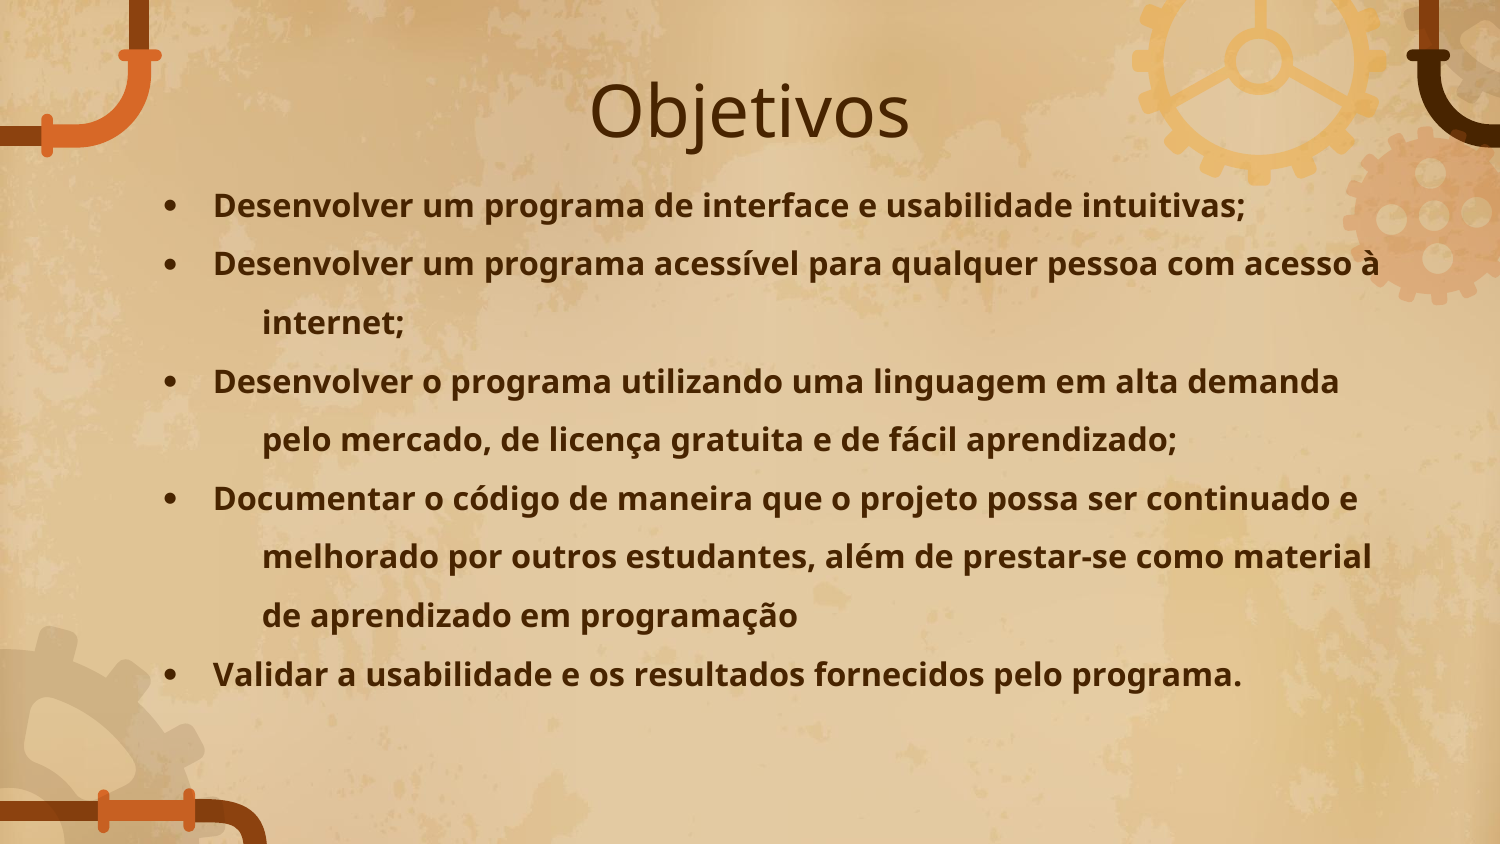

# Objetivos
Desenvolver um programa de interface e usabilidade intuitivas;
Desenvolver um programa acessível para qualquer pessoa com acesso à internet;
Desenvolver o programa utilizando uma linguagem em alta demanda pelo mercado, de licença gratuita e de fácil aprendizado;
Documentar o código de maneira que o projeto possa ser continuado e melhorado por outros estudantes, além de prestar-se como material de aprendizado em programação
Validar a usabilidade e os resultados fornecidos pelo programa.